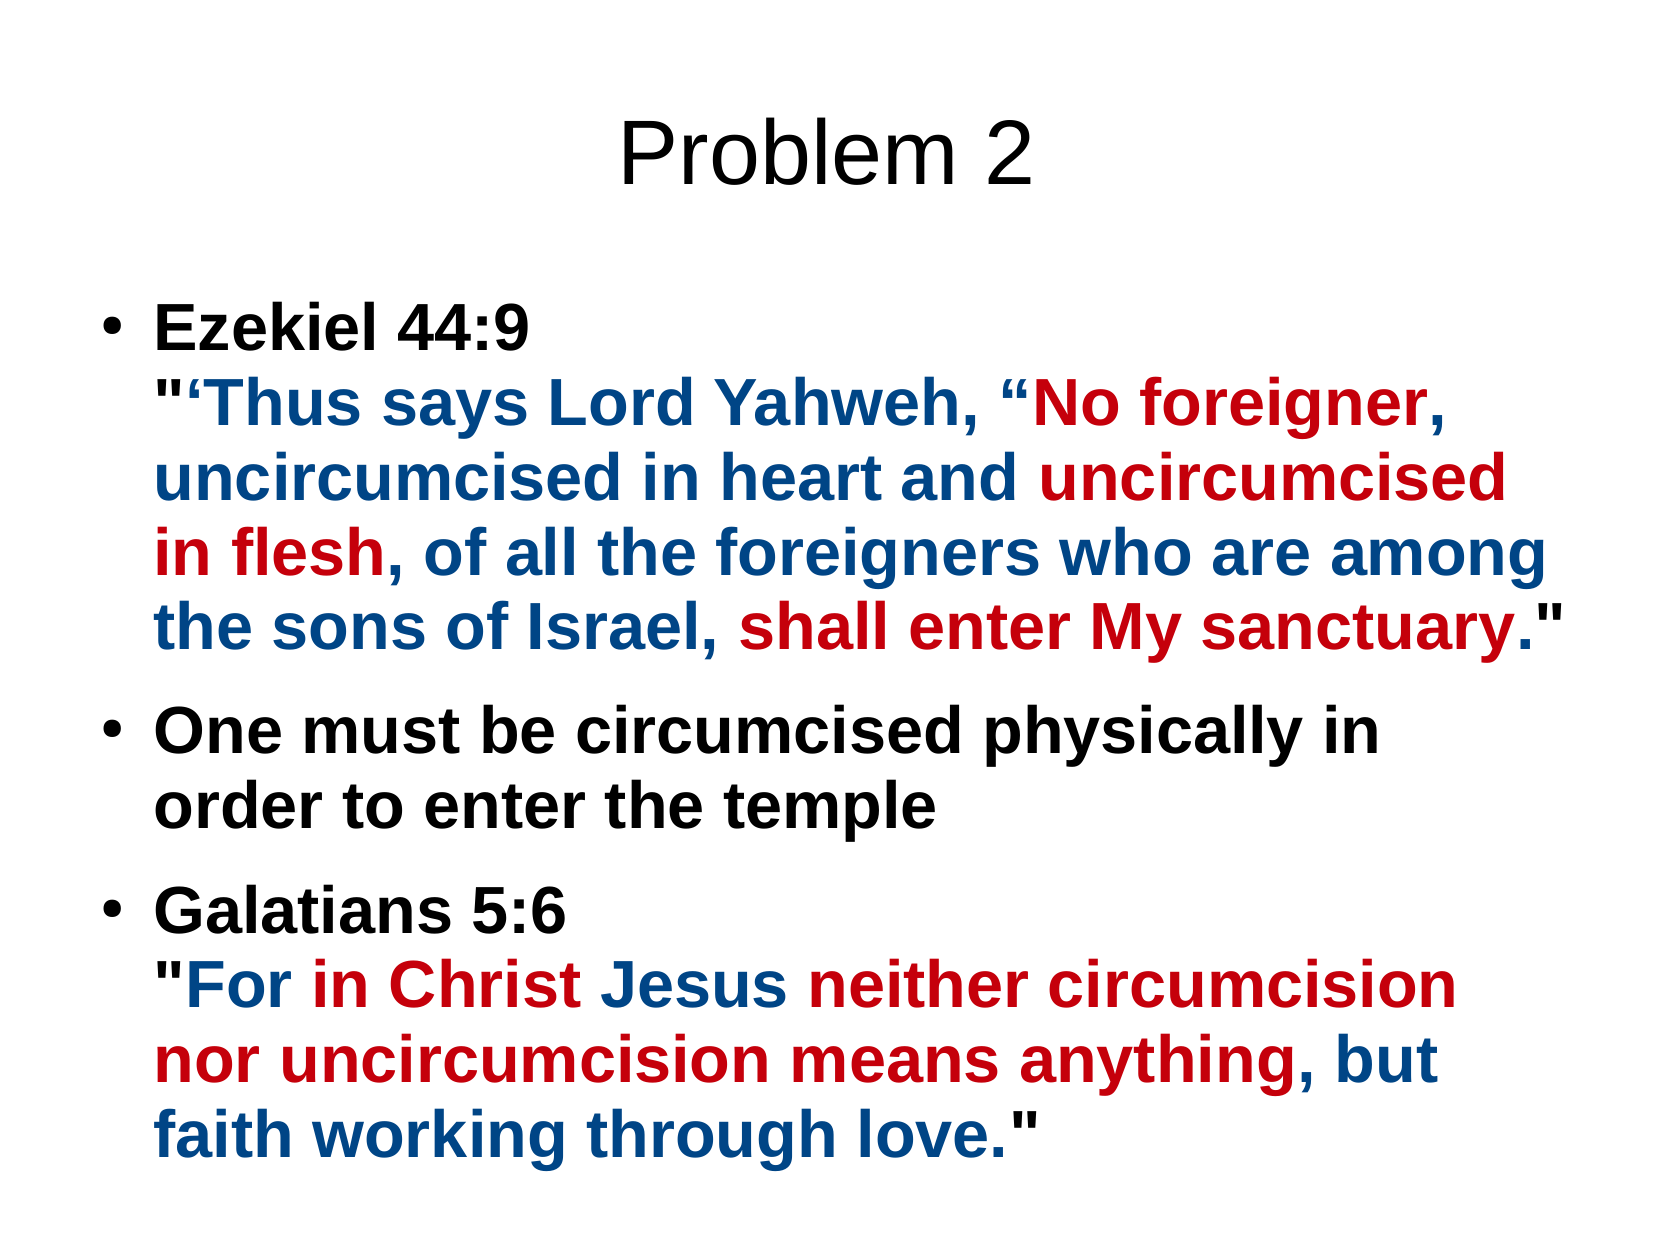

# Problem 2
Ezekiel 44:9
"‘Thus says Lord Yahweh, “No foreigner, uncircumcised in heart and uncircumcised in flesh, of all the foreigners who are among the sons of Israel, shall enter My sanctuary."
One must be circumcised physically in order to enter the temple
Galatians 5:6
"For in Christ Jesus neither circumcision nor uncircumcision means anything, but faith working through love."